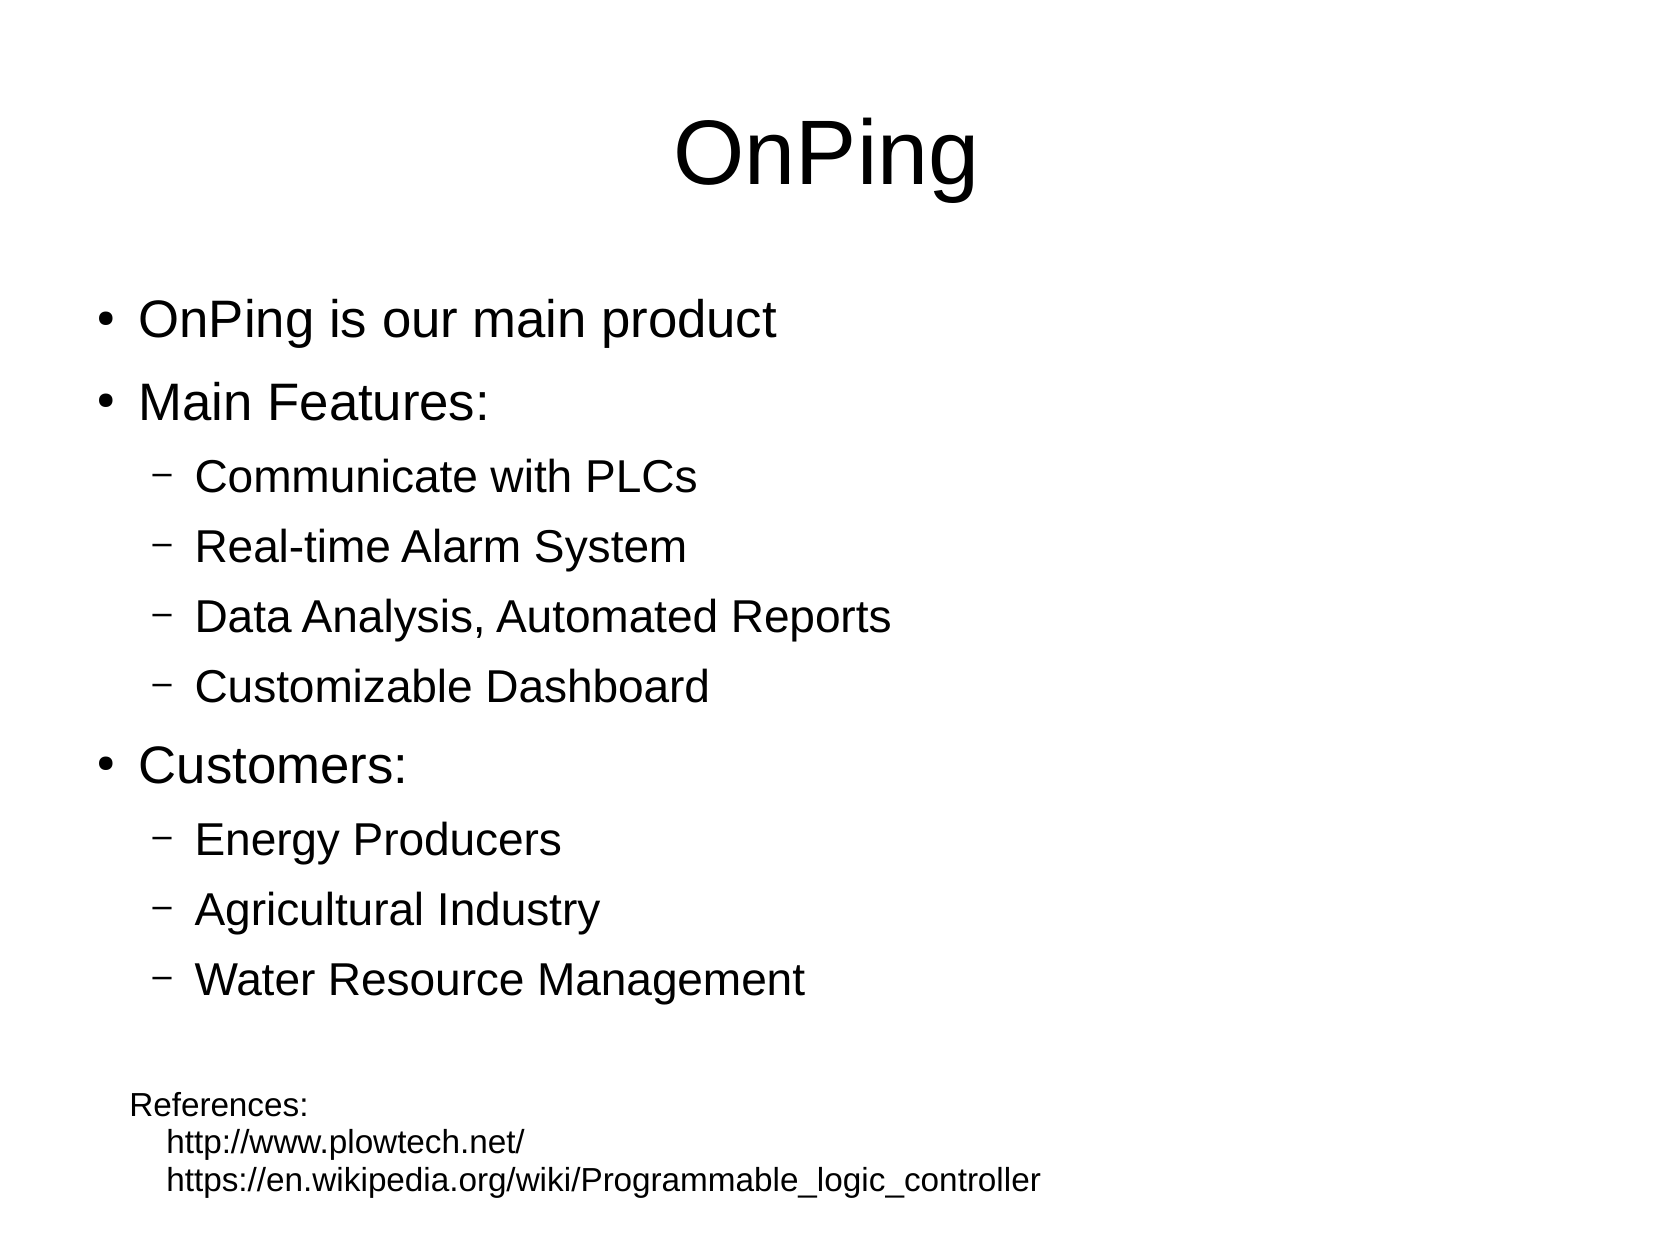

# OnPing
OnPing is our main product
Main Features:
Communicate with PLCs
Real-time Alarm System
Data Analysis, Automated Reports
Customizable Dashboard
Customers:
Energy Producers
Agricultural Industry
Water Resource Management
References:
 http://www.plowtech.net/
 https://en.wikipedia.org/wiki/Programmable_logic_controller